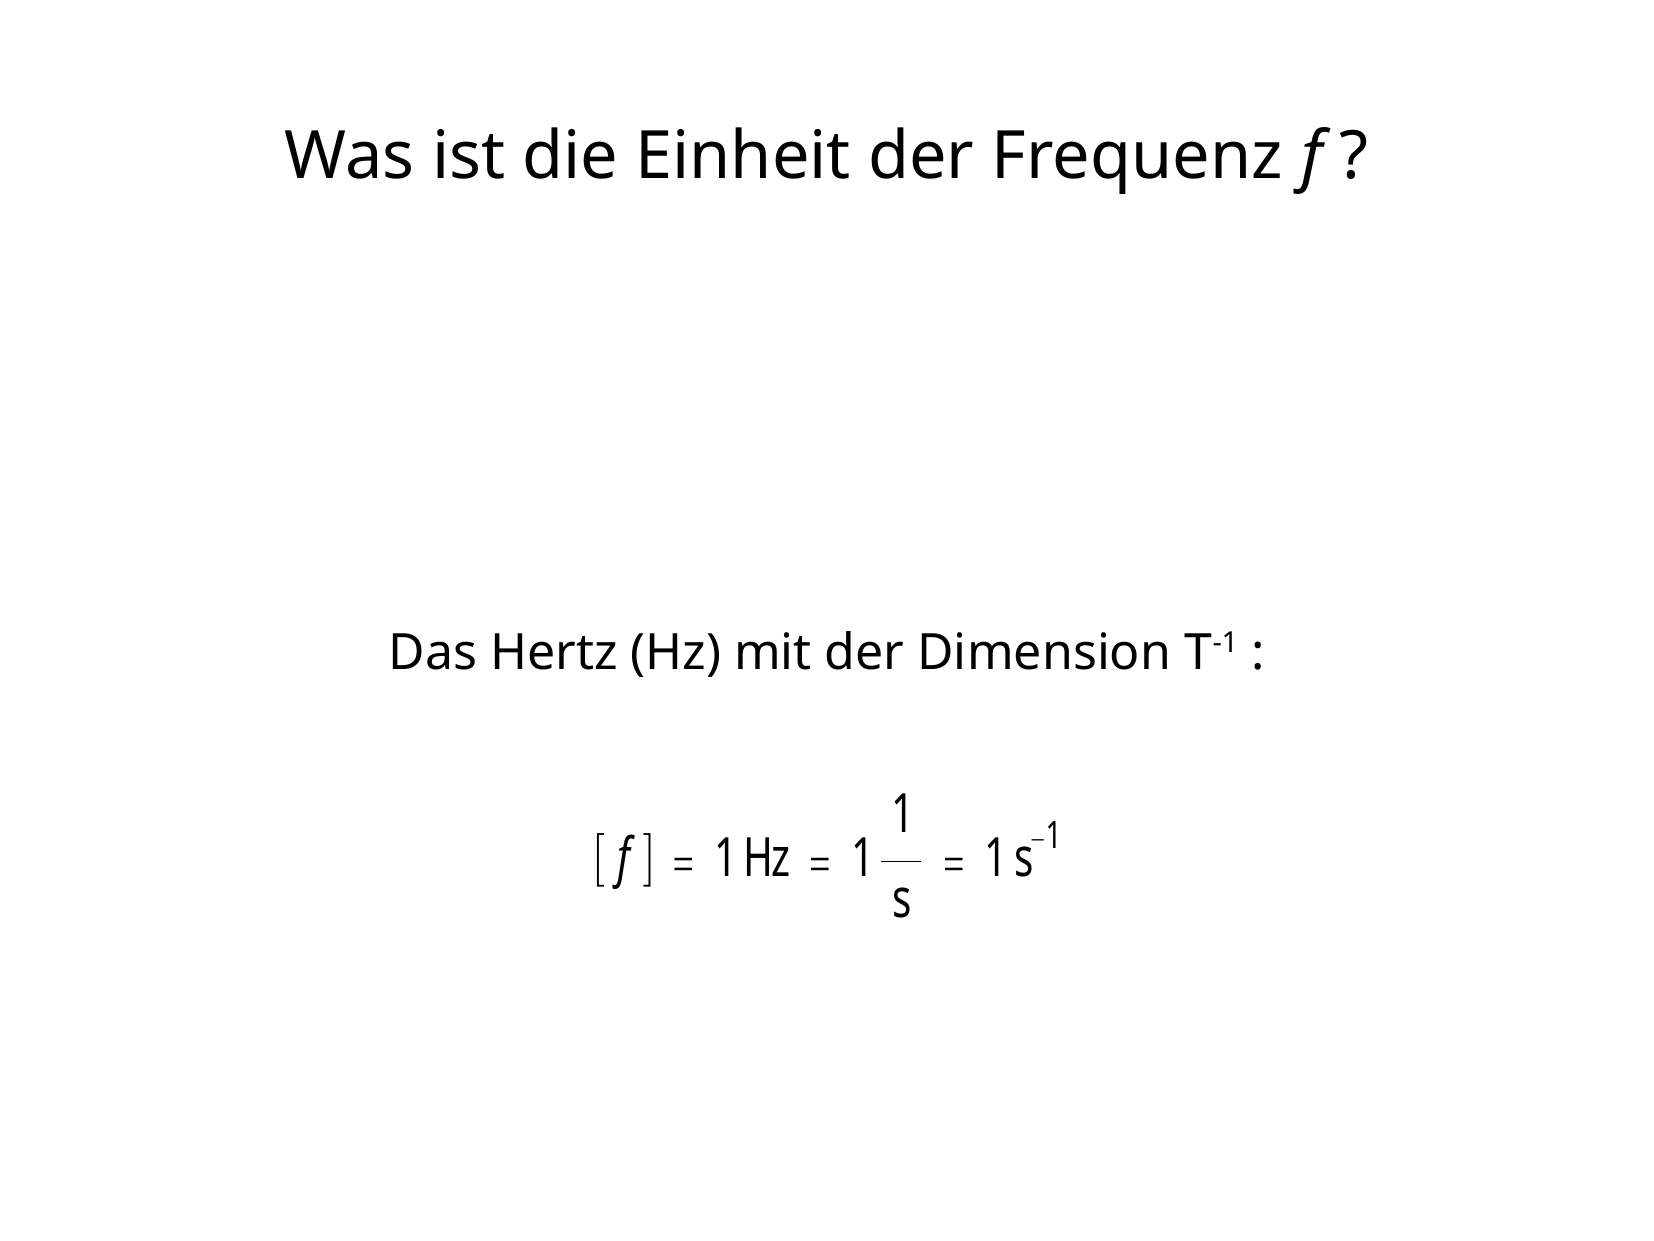

# Was ist die Einheit der Frequenz f ?
Das Hertz (Hz) mit der Dimension T-1 :